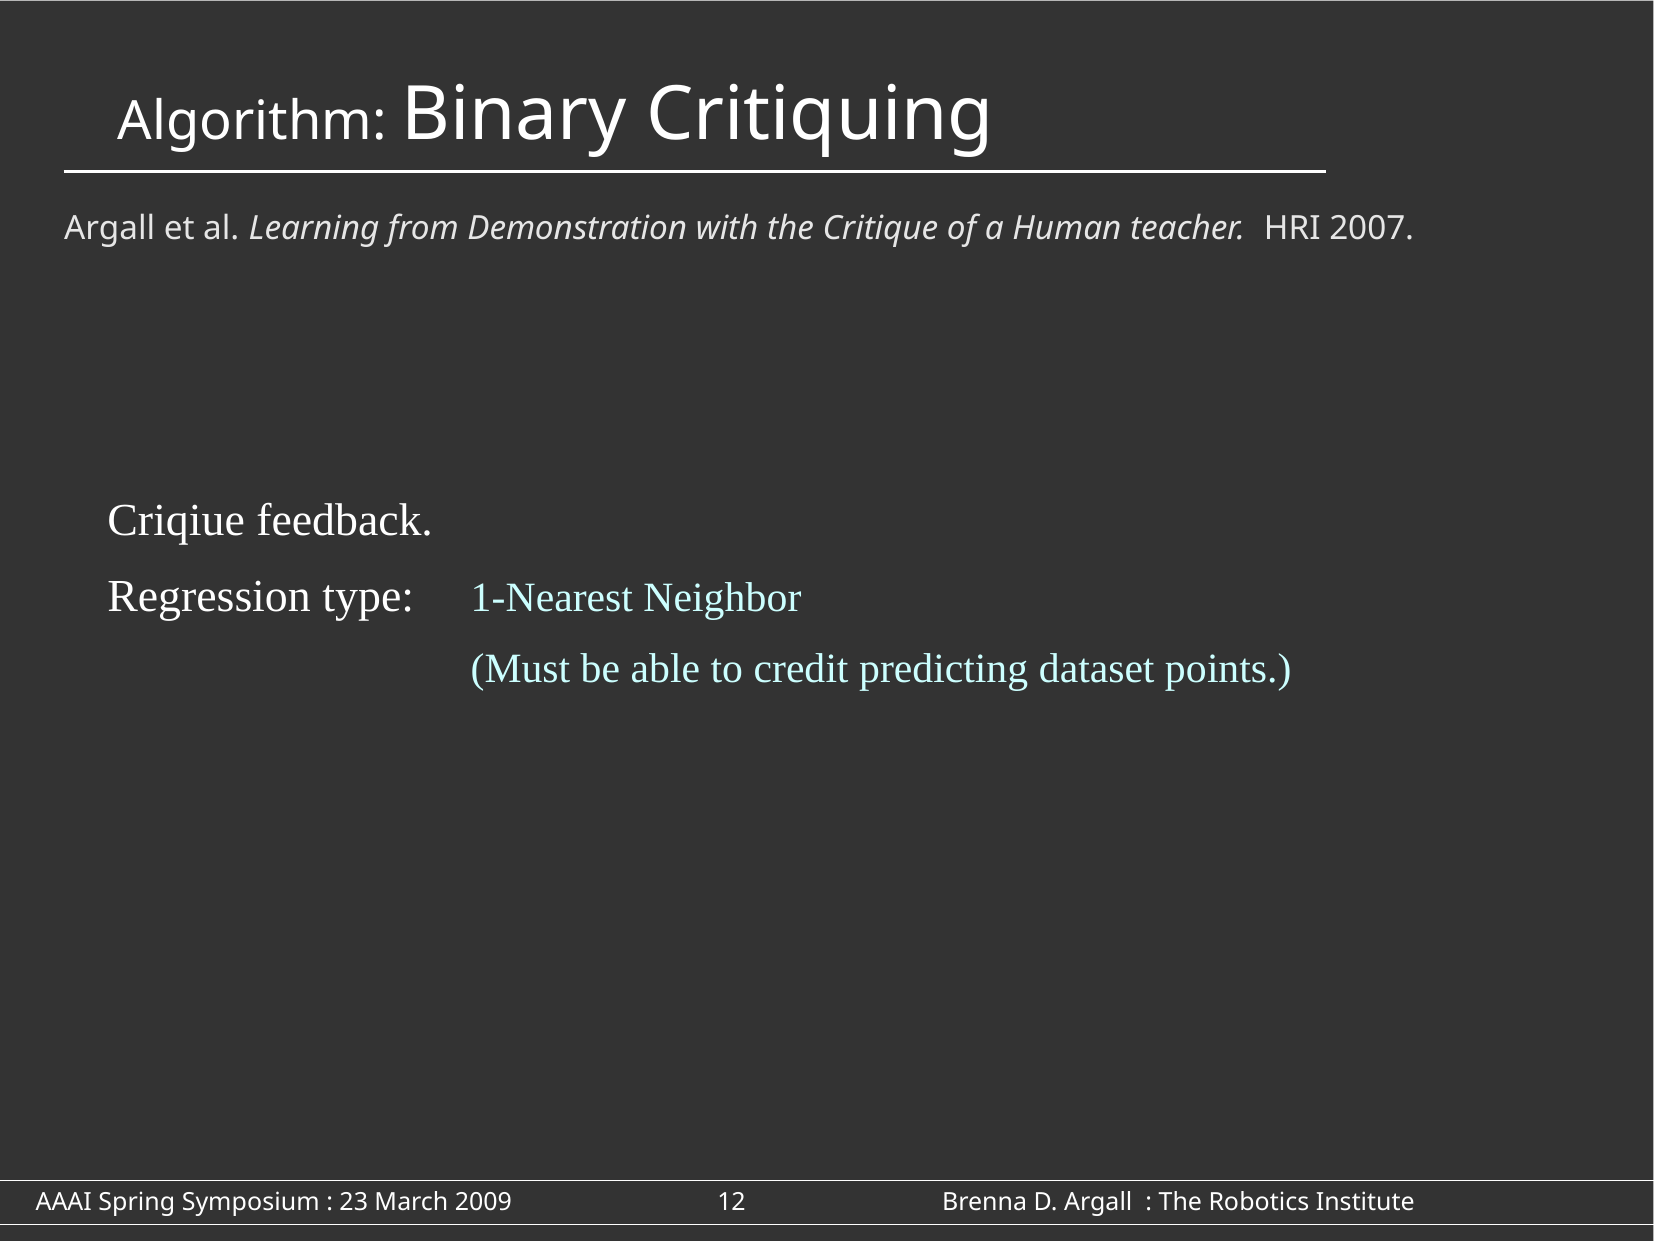

Algorithm: Binary Critiquing
 AAAI Spring Symposium : 23 March 2009 Brenna D. Argall : The Robotics Institute
Argall et al. Learning from Demonstration with the Critique of a Human teacher. HRI 2007.
Criqiue feedback.
Regression type: 1-Nearest Neighbor
				 (Must be able to credit predicting dataset points.)